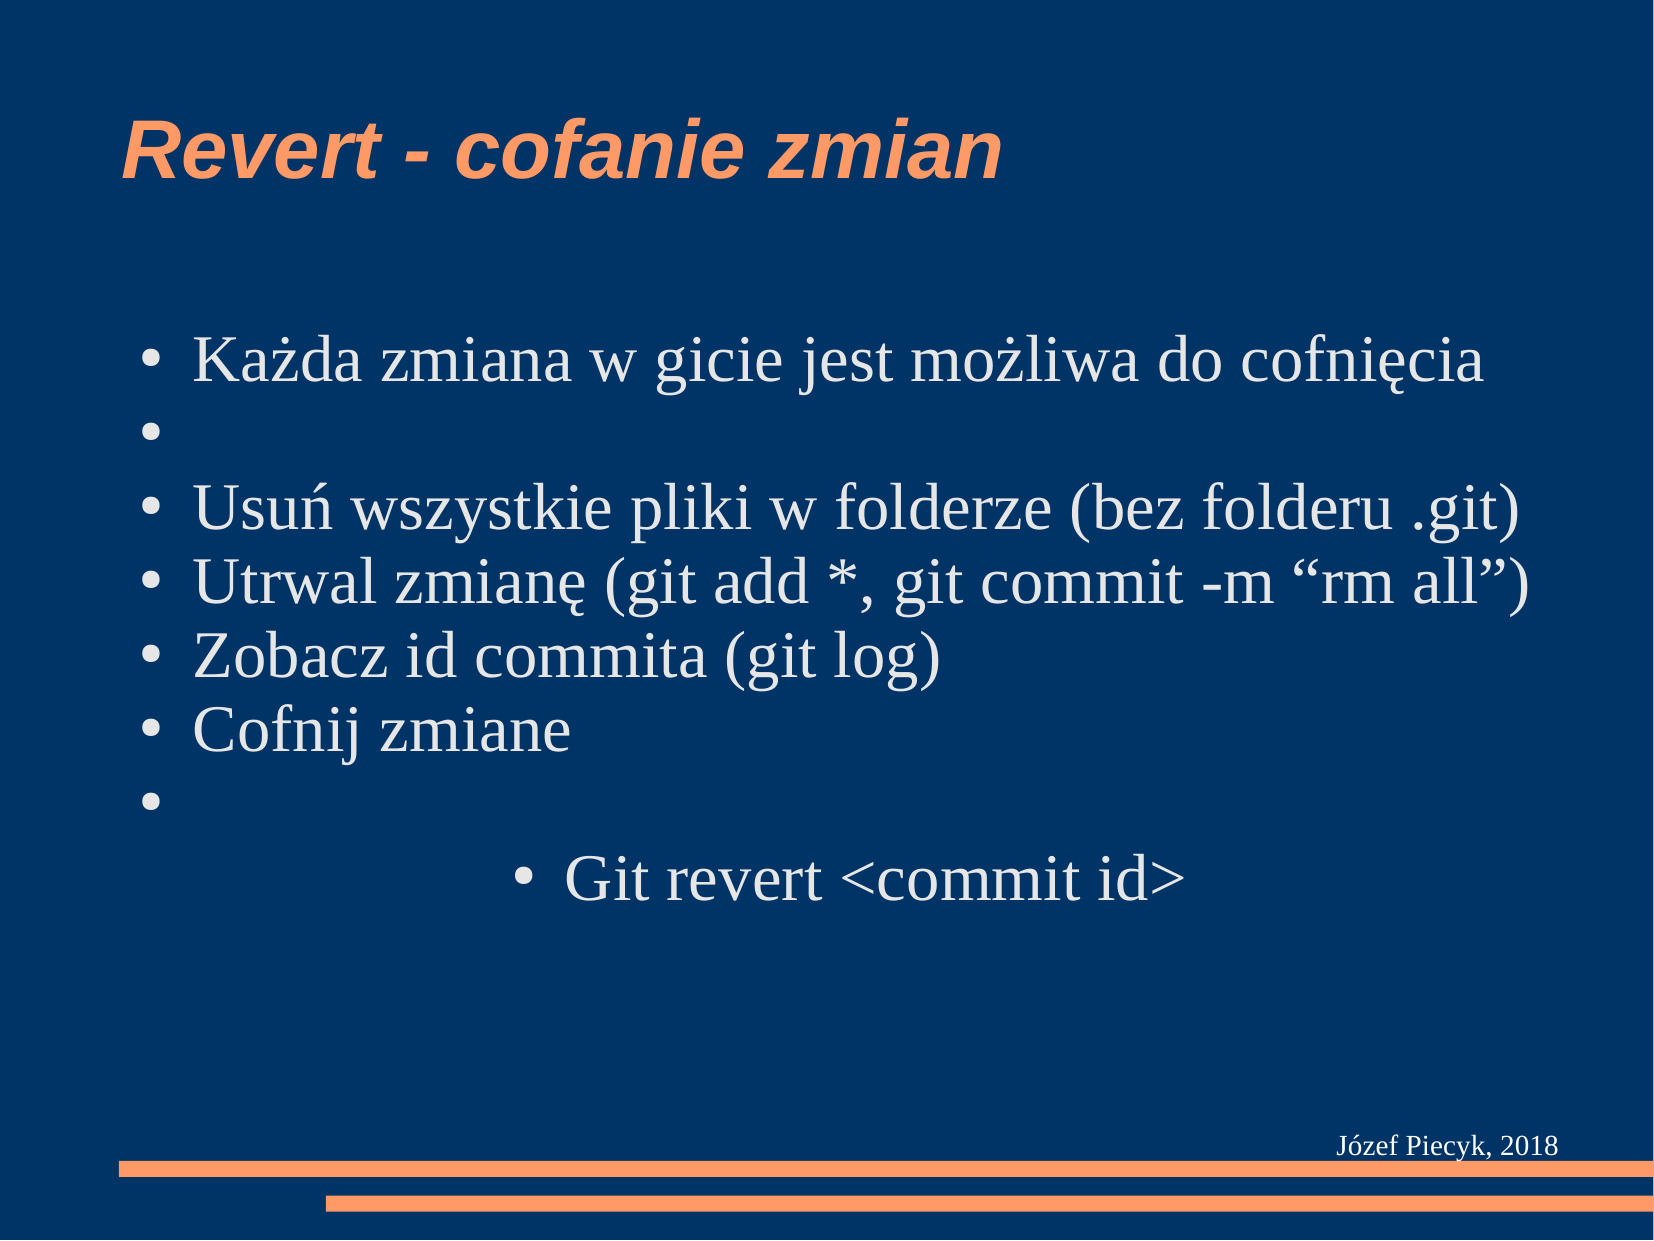

# Revert - cofanie zmian
Każda zmiana w gicie jest możliwa do cofnięcia
Usuń wszystkie pliki w folderze (bez folderu .git)
Utrwal zmianę (git add *, git commit -m “rm all”)
Zobacz id commita (git log)
Cofnij zmiane
Git revert <commit id>